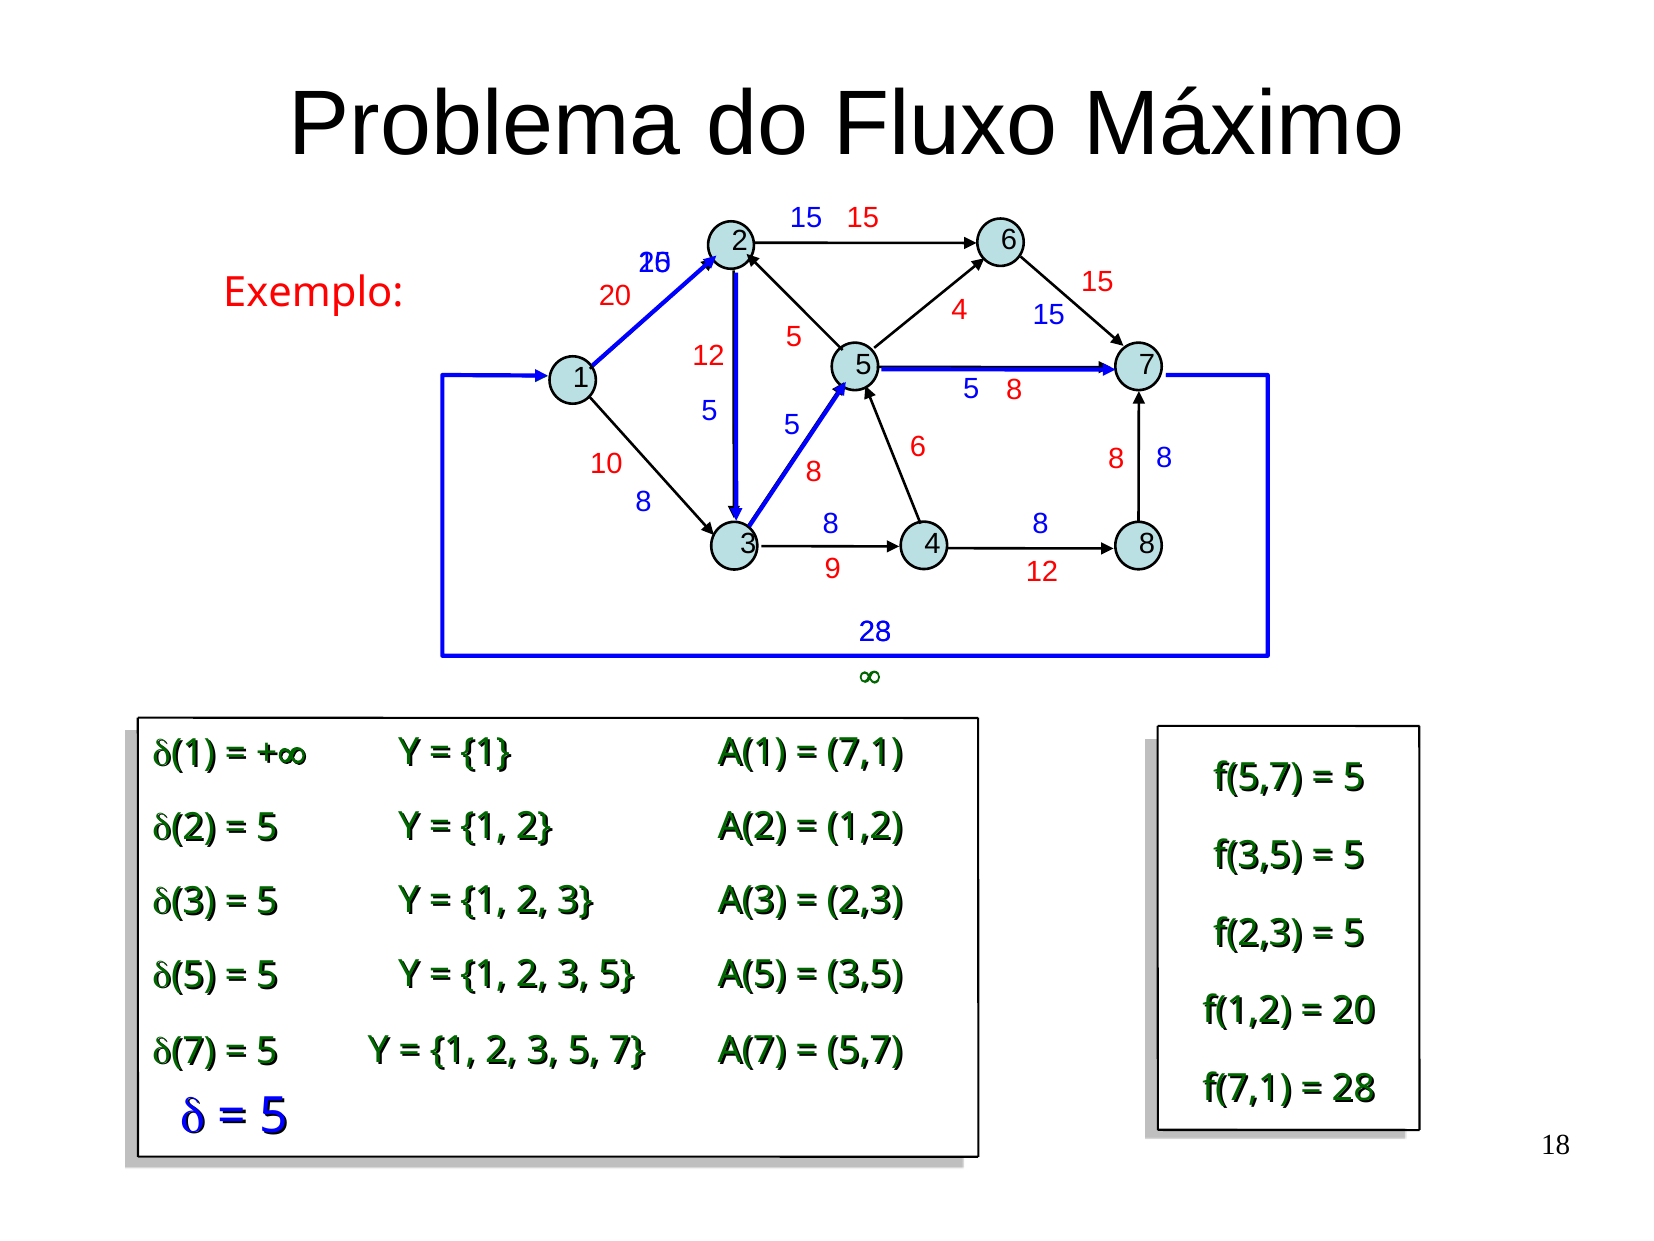

# Problema do Fluxo Máximo
15
15
6
2
15
20
	Exemplo:
15
20
4
15
5
12
5
7
1
5
8
5
5
6
8
8
10
8
8
8
8
3
4
8
9
12
23
28

(1) = +
Y = {1}
A(1) = (7,1)‏
f(5,7) = 5
(2) = 5
Y = {1, 2}
A(2) = (1,2)‏
f(3,5) = 5
(3) = 5
Y = {1, 2, 3}
A(3) = (2,3)‏
f(2,3) = 5
(5) = 5
Y = {1, 2, 3, 5}
A(5) = (3,5)‏
f(1,2) = 20
(7) = 5
Y = {1, 2, 3, 5, 7}
A(7) = (5,7)‏
f(7,1) = 28
 = 5
18